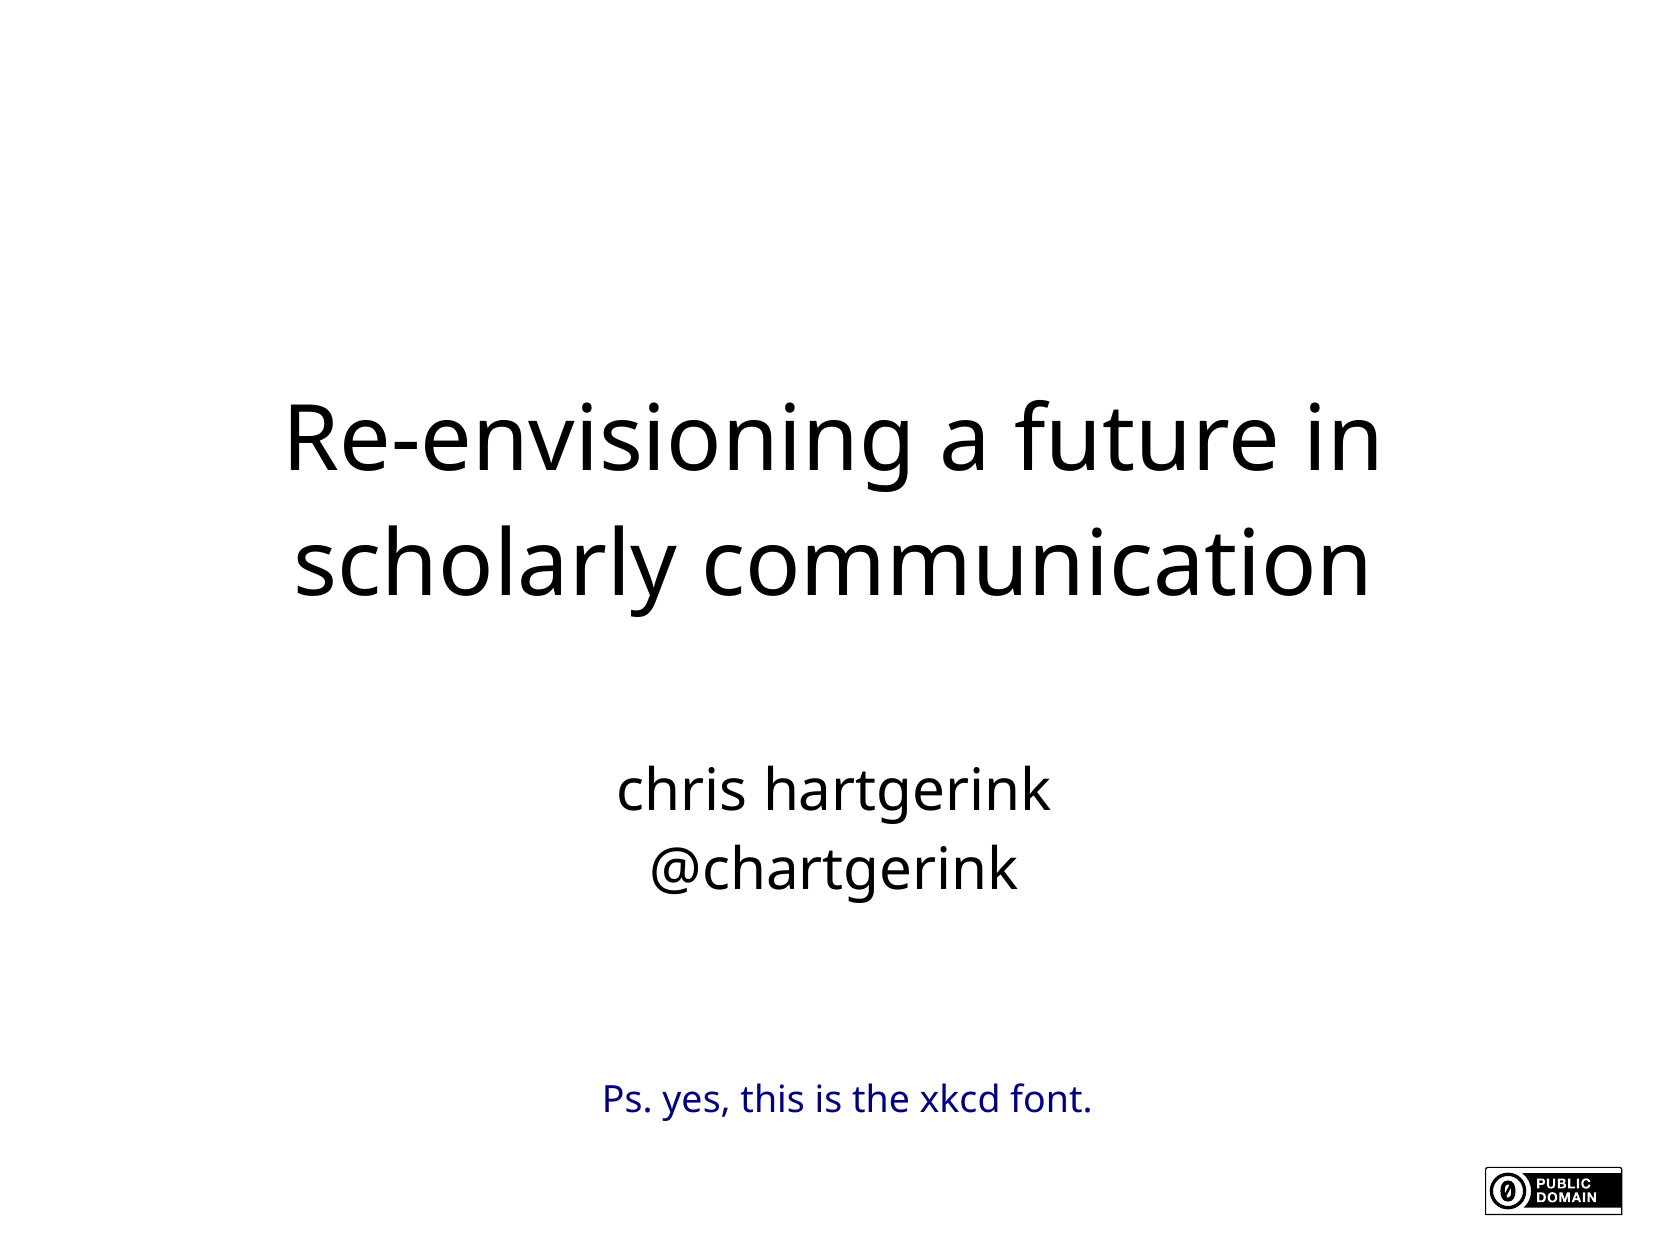

# Re-envisioning a future in scholarly communication chris hartgerink @chartgerink
Ps. yes, this is the xkcd font.